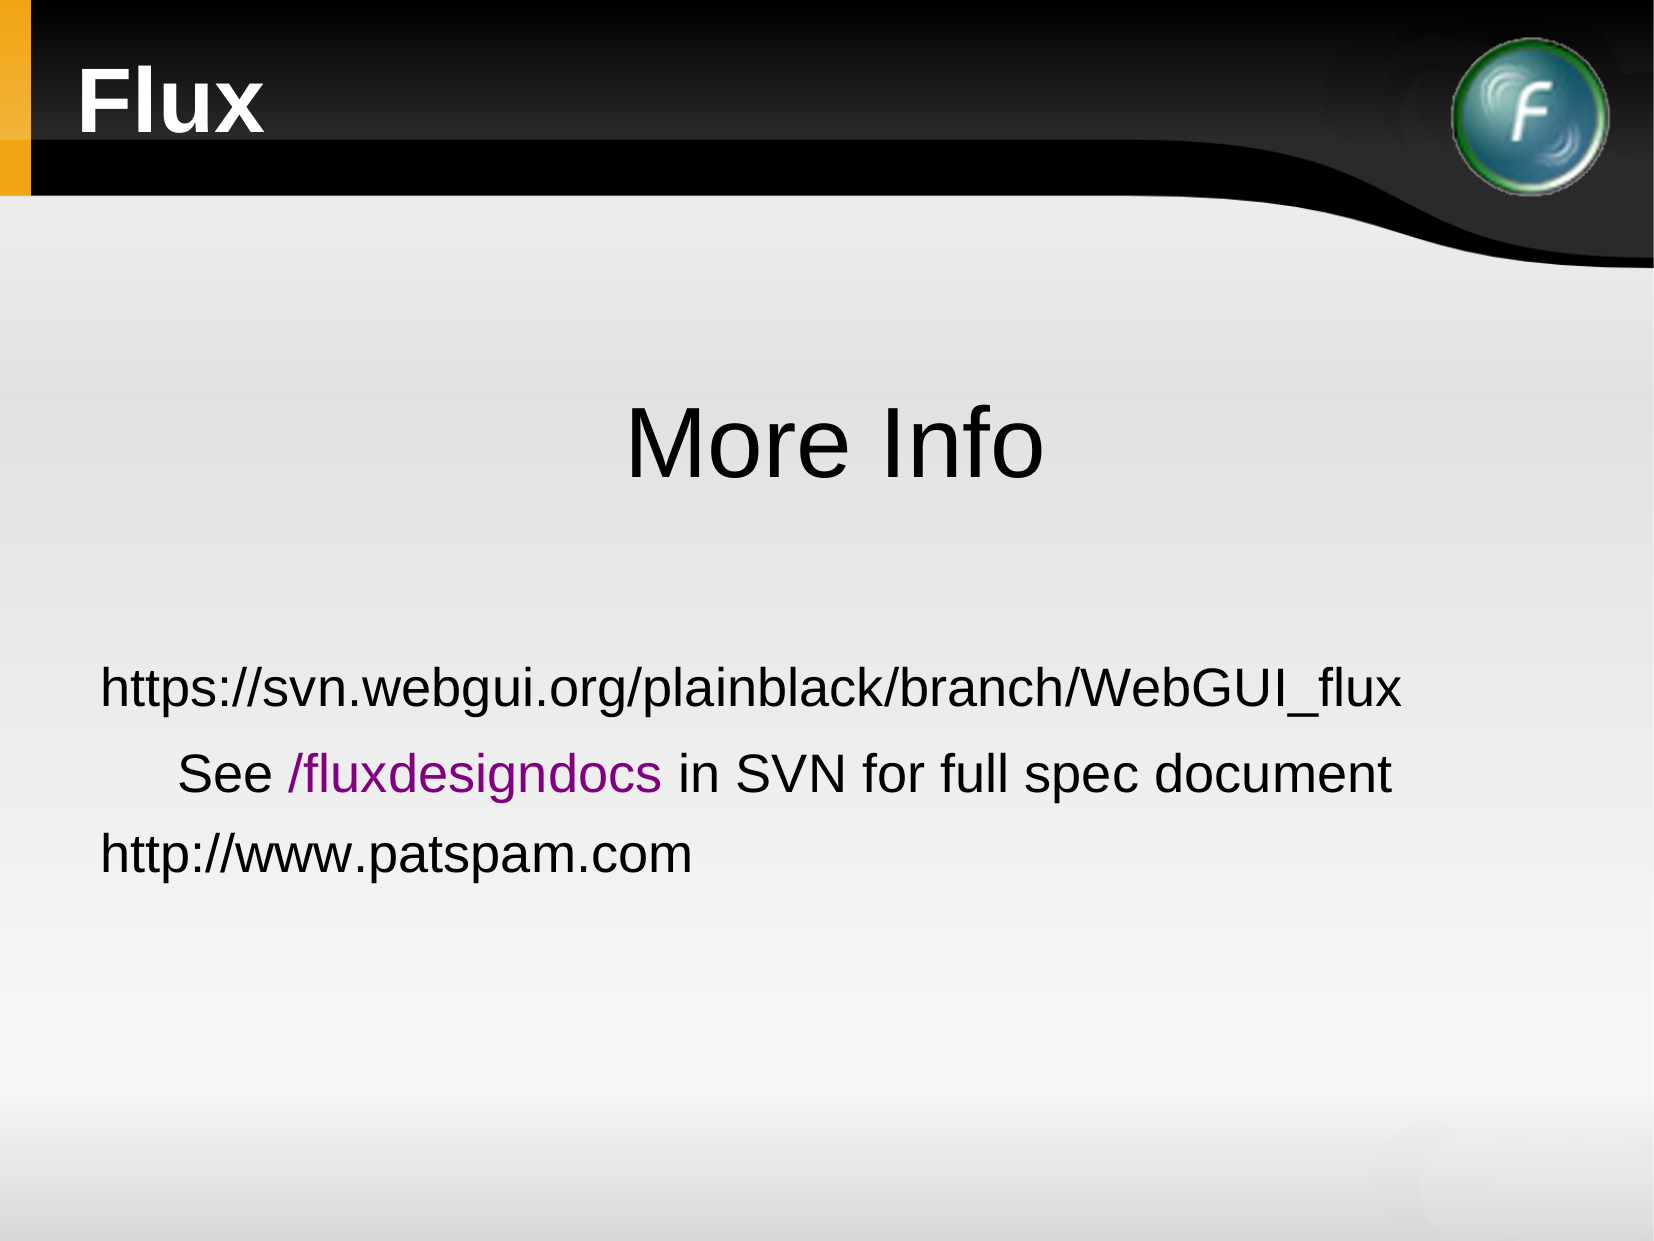

# Flux
More Info
https://svn.webgui.org/plainblack/branch/WebGUI_flux
See /fluxdesigndocs in SVN for full spec document
http://www.patspam.com